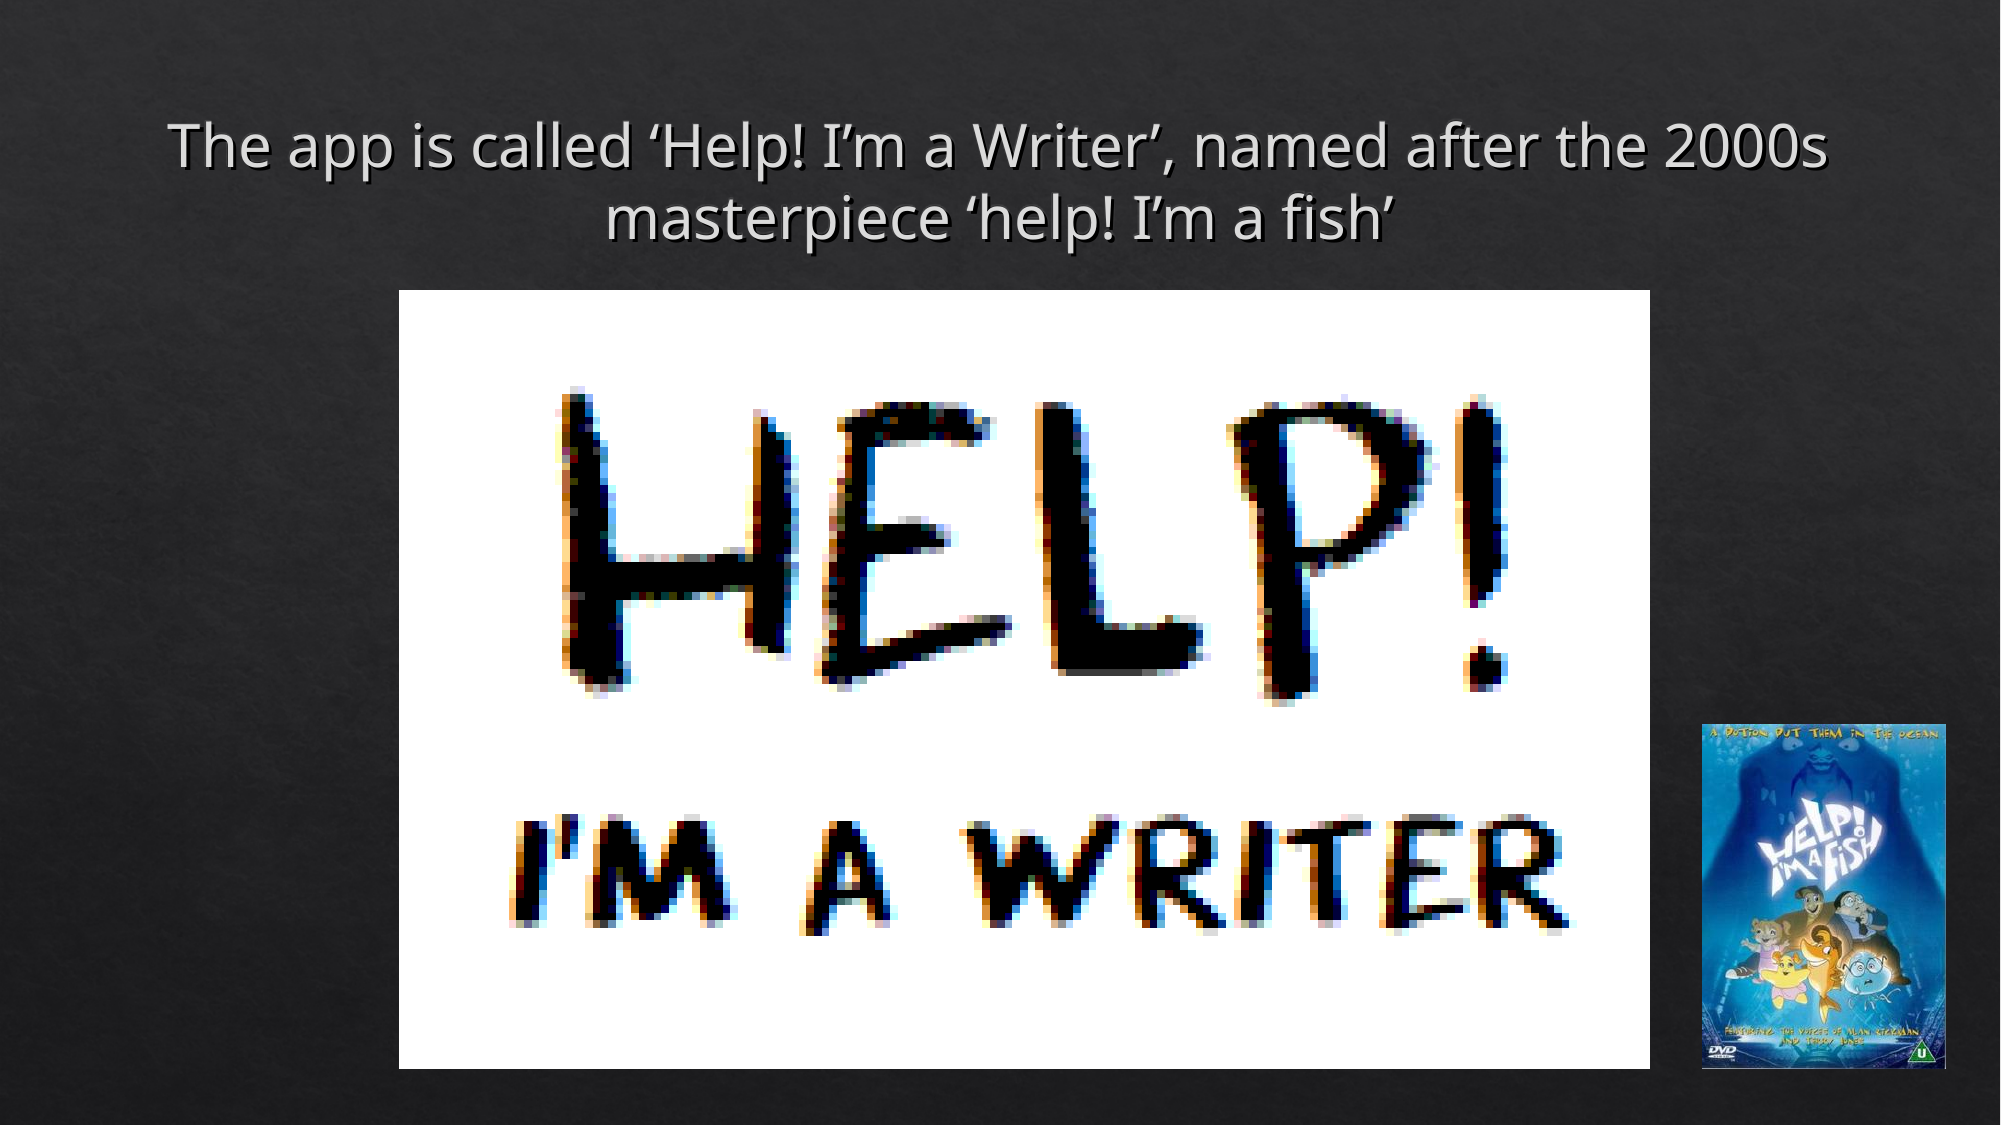

# The app is called ‘Help! I’m a Writer’, named after the 2000s masterpiece ‘help! I’m a fish’